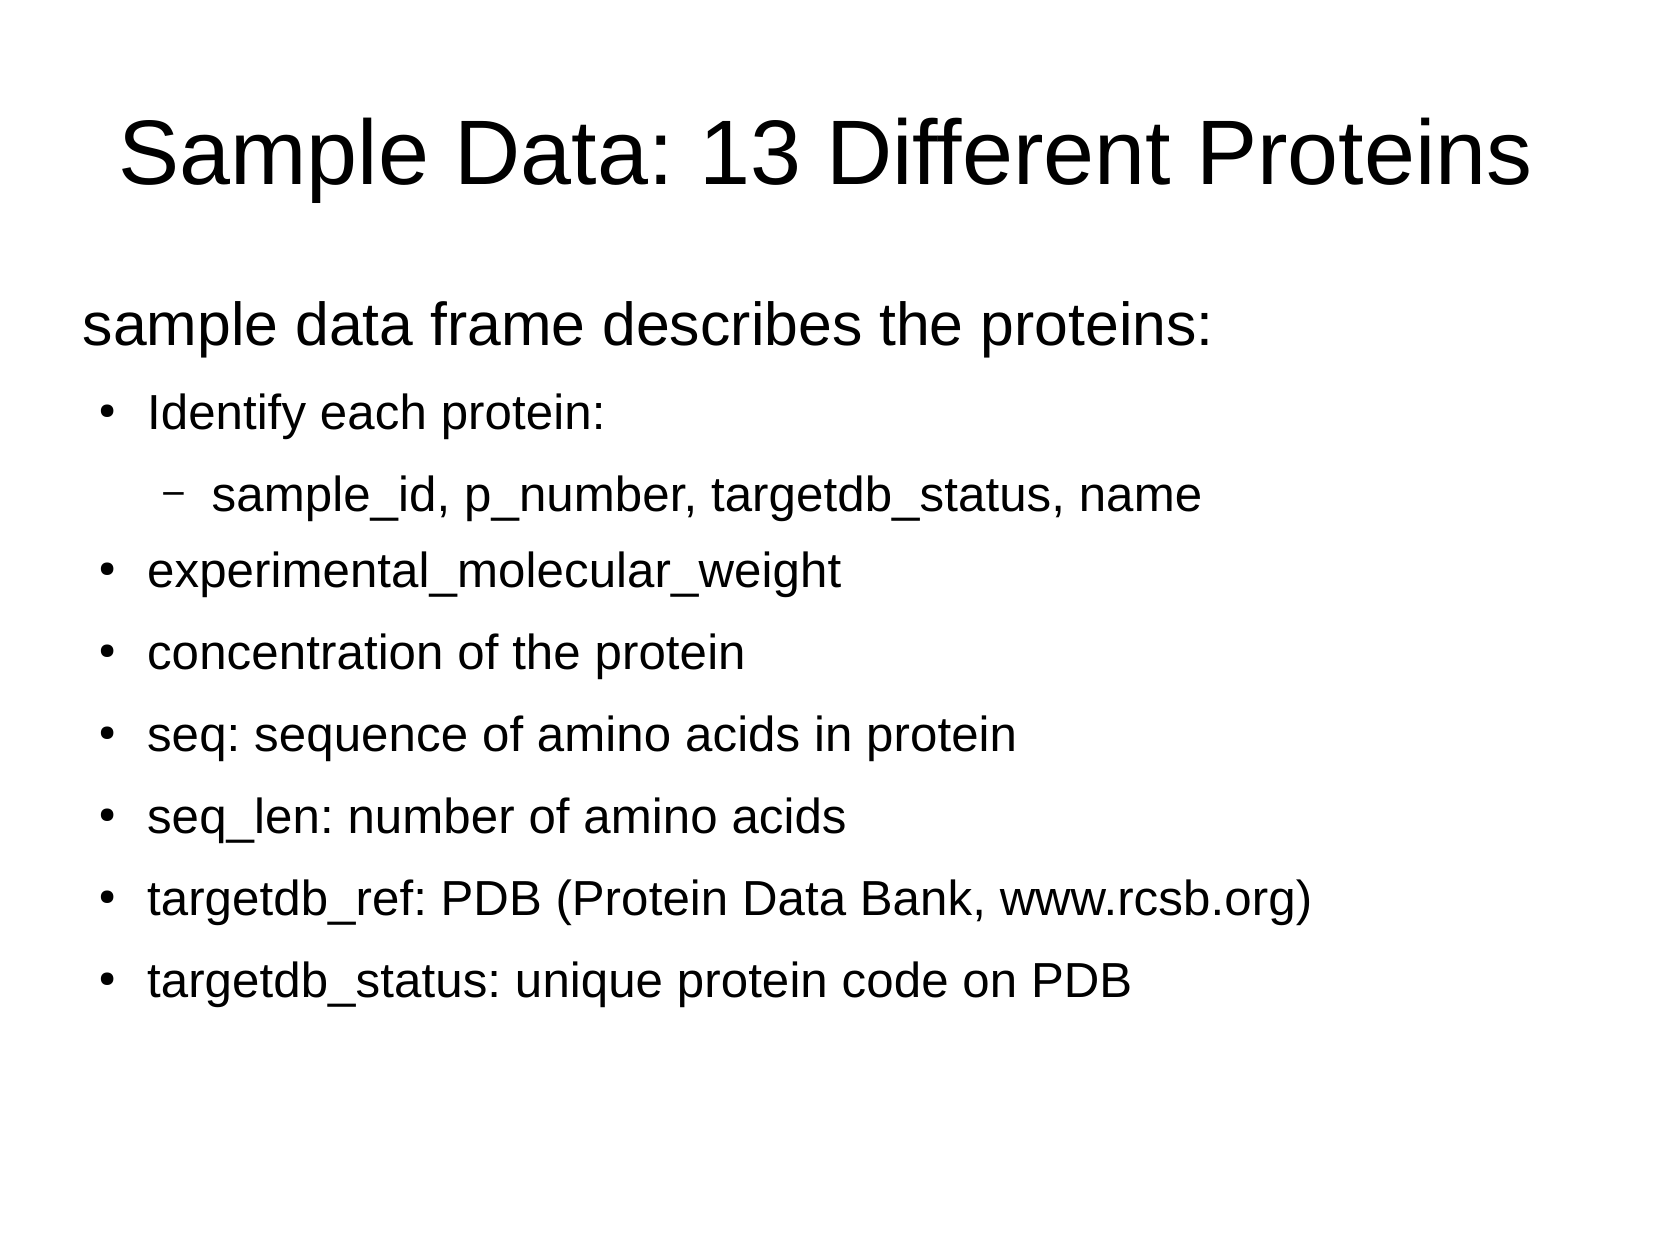

# Sample Data: 13 Different Proteins
sample data frame describes the proteins:
Identify each protein:
sample_id, p_number, targetdb_status, name
experimental_molecular_weight
concentration of the protein
seq: sequence of amino acids in protein
seq_len: number of amino acids
targetdb_ref: PDB (Protein Data Bank, www.rcsb.org)
targetdb_status: unique protein code on PDB